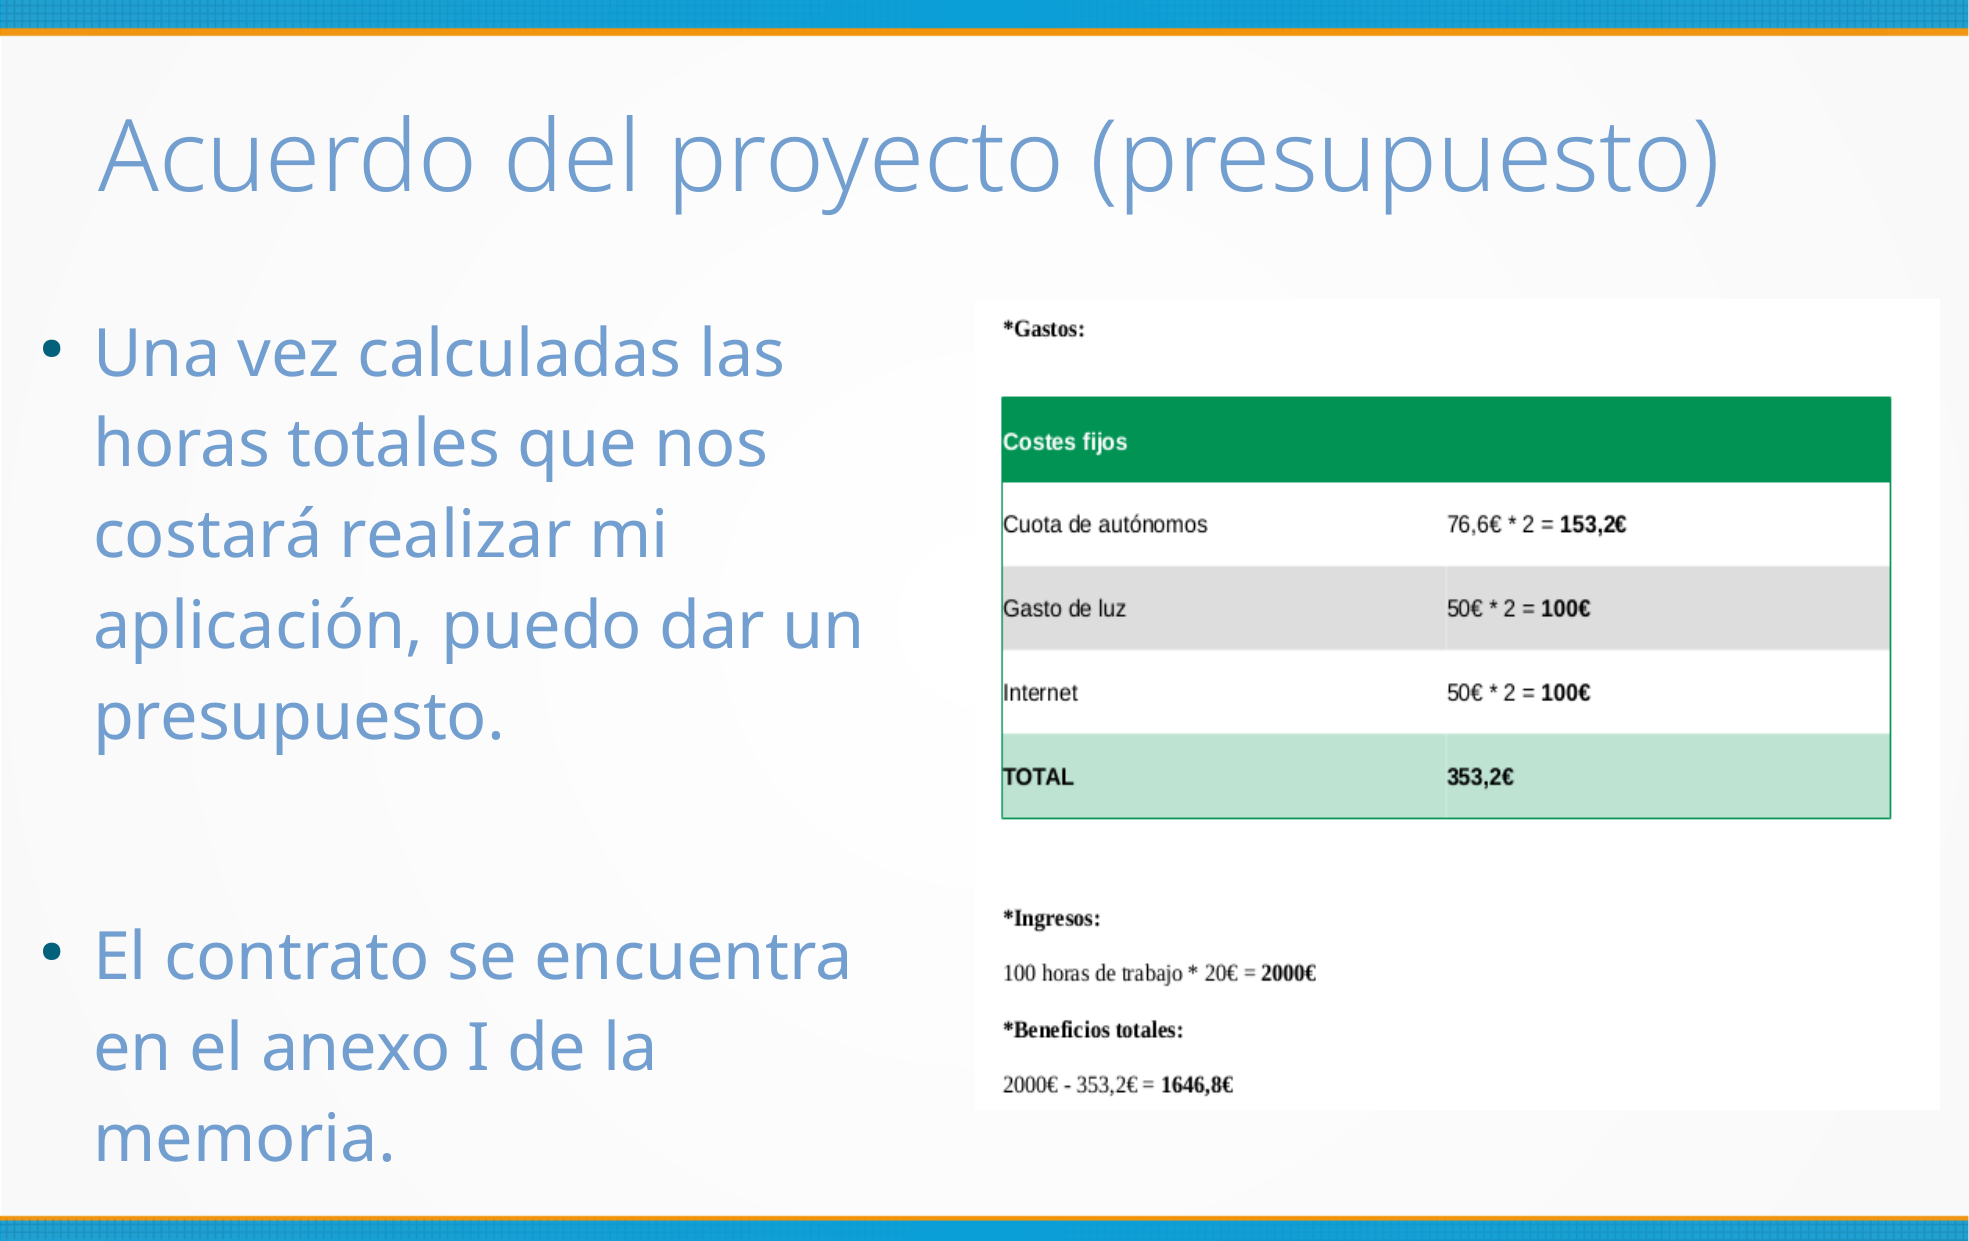

# Acuerdo del proyecto (presupuesto)
Una vez calculadas las horas totales que nos costará realizar mi aplicación, puedo dar un presupuesto.
El contrato se encuentra en el anexo I de la memoria.